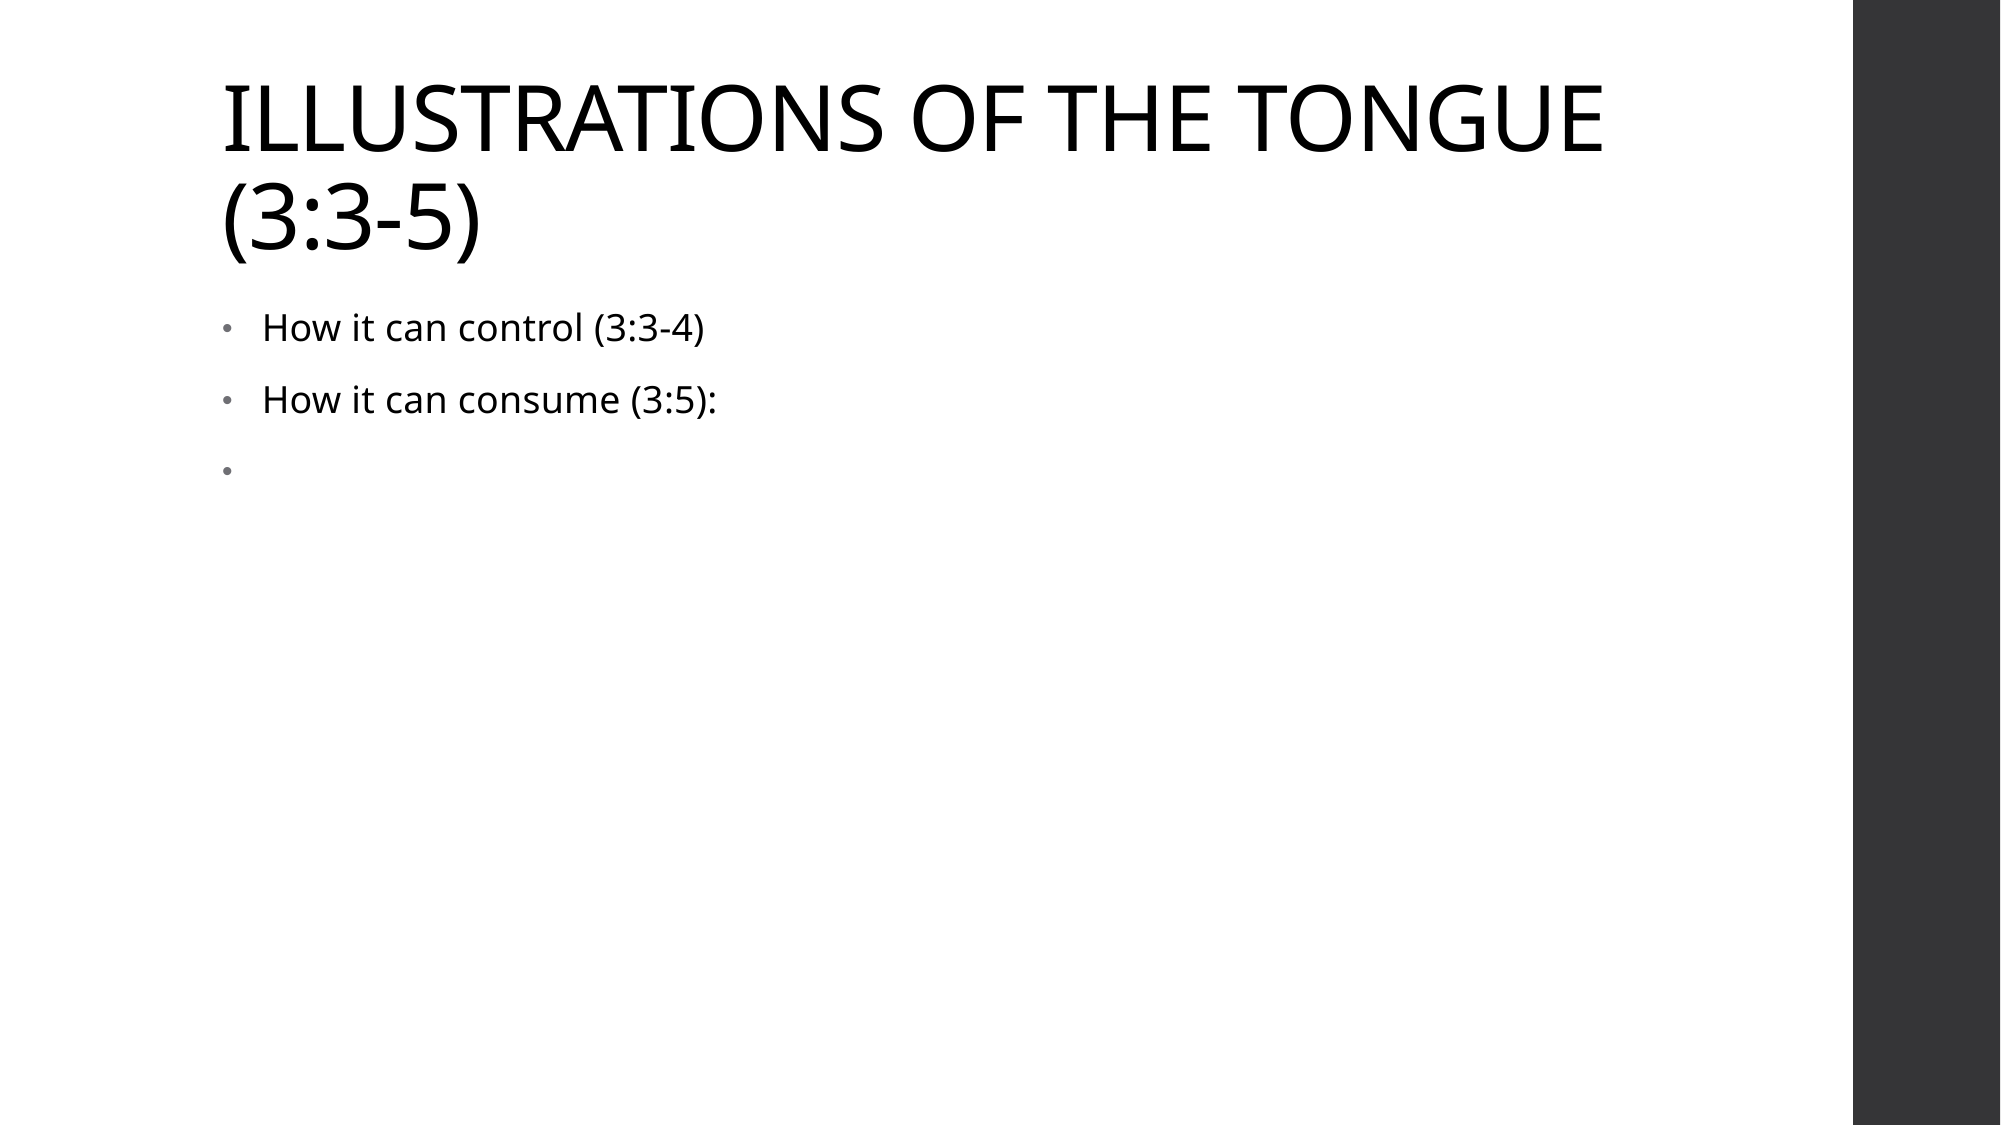

# ILLUSTRATIONS OF THE TONGUE (3:3-5)
 How it can control (3:3-4)
 How it can consume (3:5):